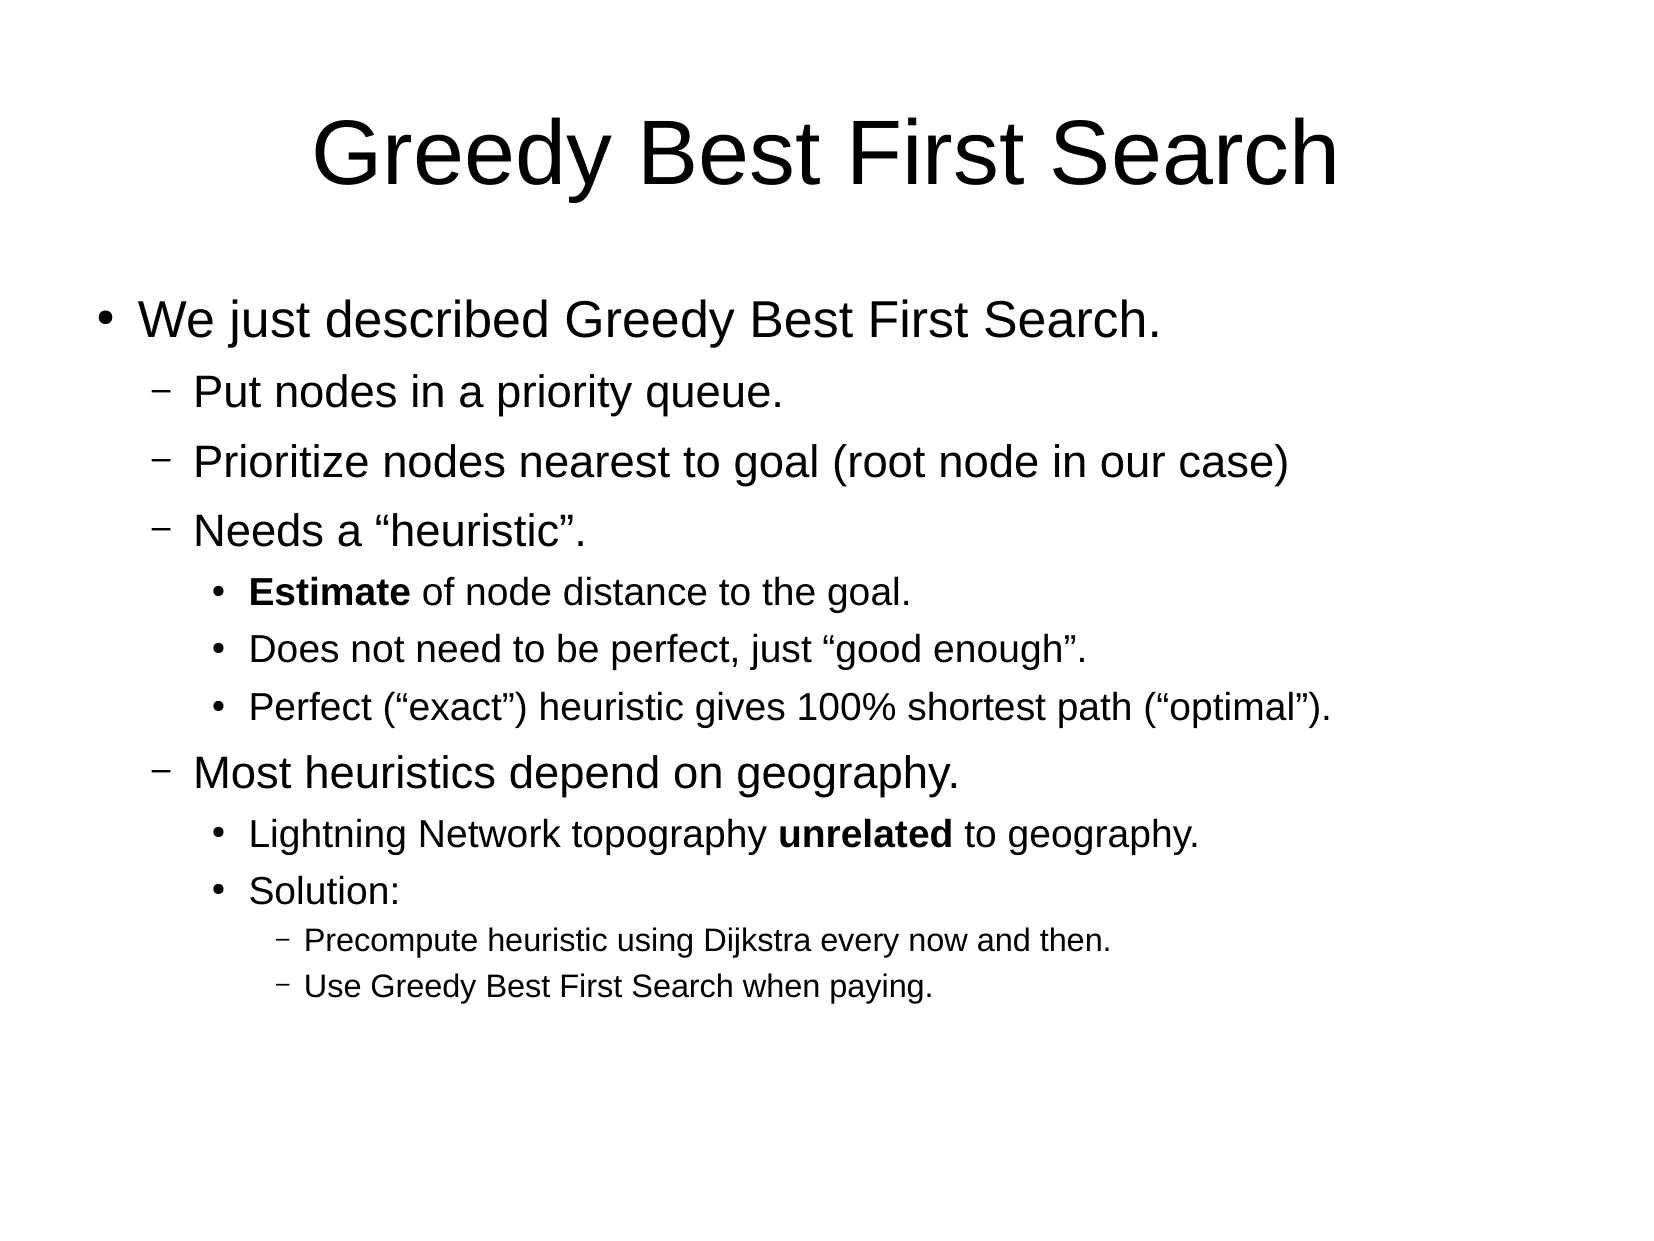

# Greedy Best First Search
We just described Greedy Best First Search.
Put nodes in a priority queue.
Prioritize nodes nearest to goal (root node in our case)
Needs a “heuristic”.
Estimate of node distance to the goal.
Does not need to be perfect, just “good enough”.
Perfect (“exact”) heuristic gives 100% shortest path (“optimal”).
Most heuristics depend on geography.
Lightning Network topography unrelated to geography.
Solution:
Precompute heuristic using Dijkstra every now and then.
Use Greedy Best First Search when paying.